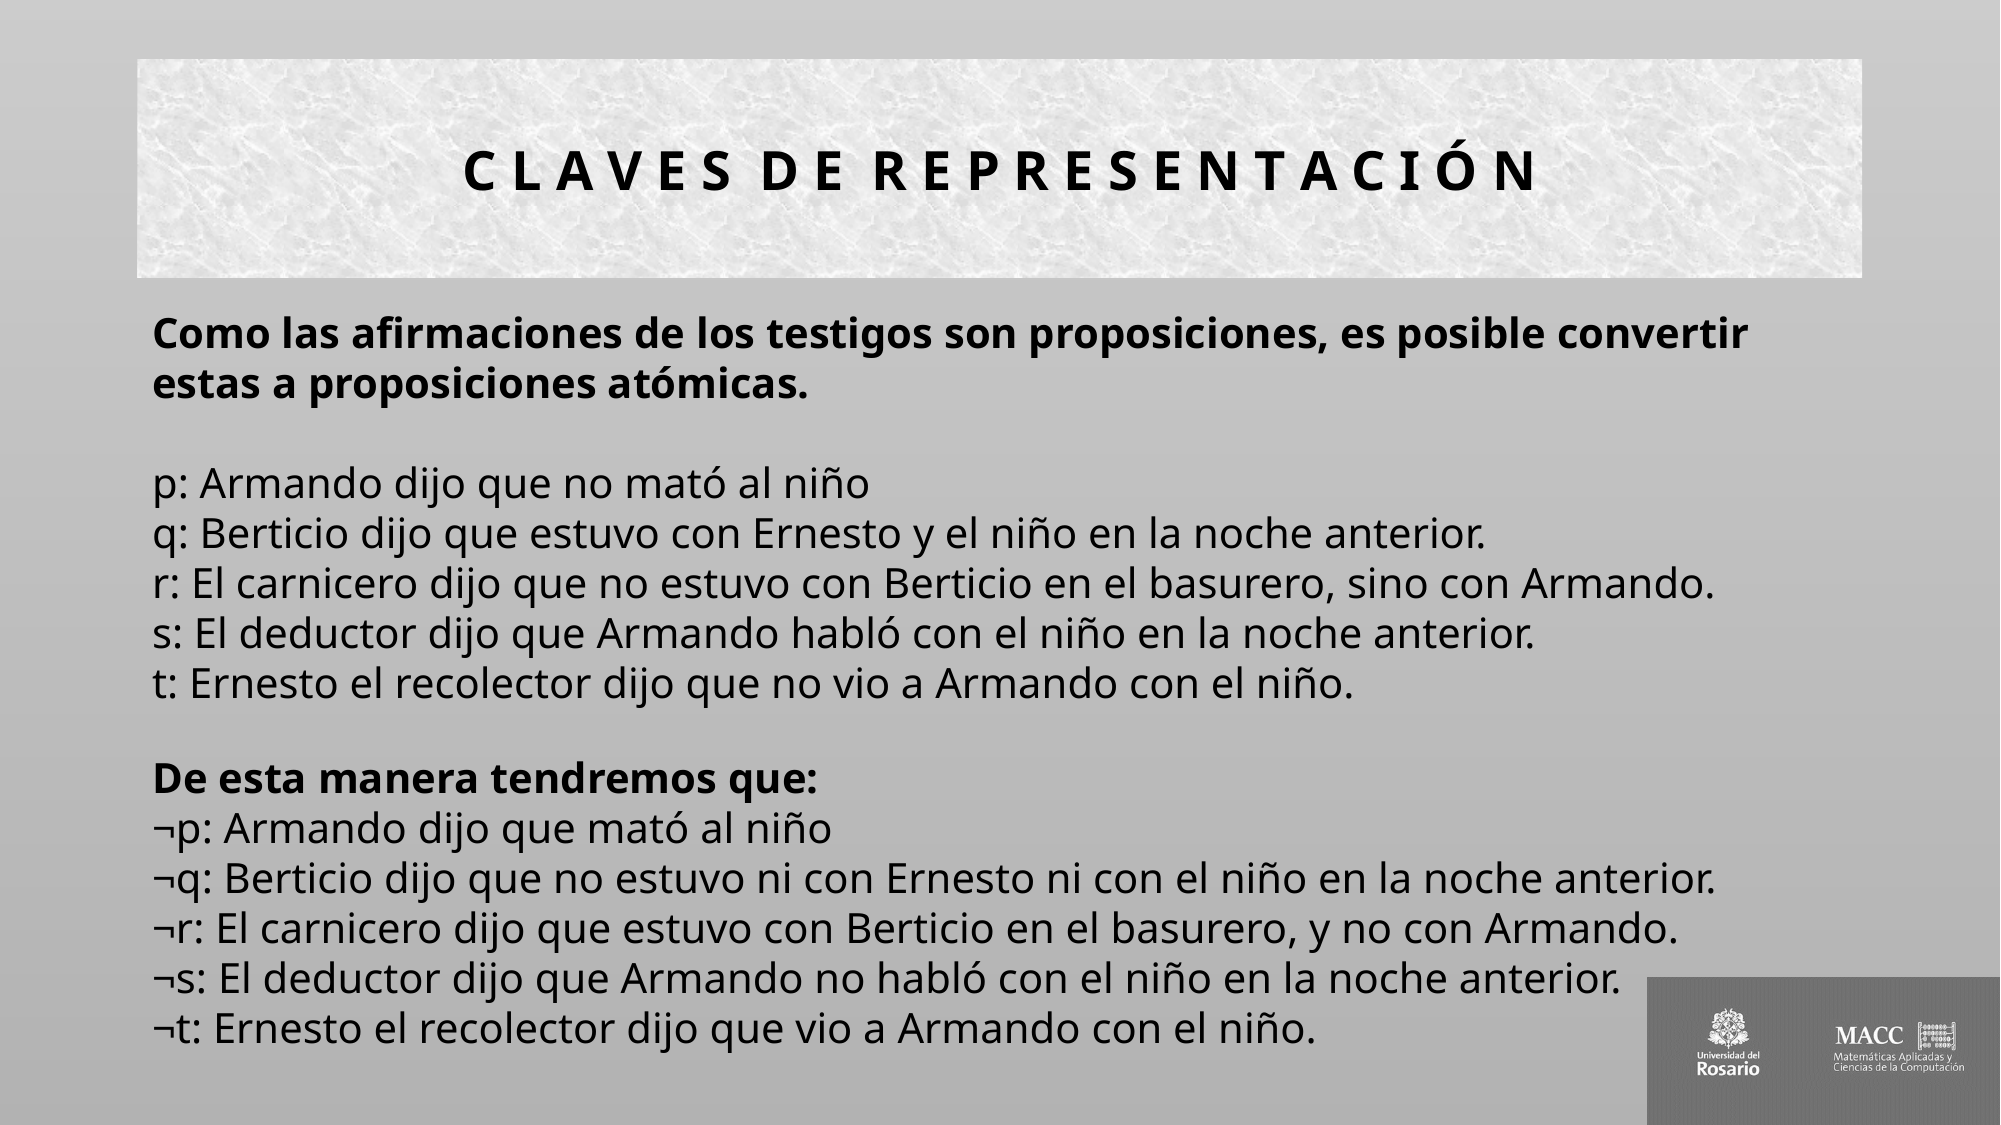

C L A V E S D E R E P R E S E N T A C I Ó N
Como las afirmaciones de los testigos son proposiciones, es posible convertir estas a proposiciones atómicas.
p: Armando dijo que no mató al niño
q: Berticio dijo que estuvo con Ernesto y el niño en la noche anterior.
r: El carnicero dijo que no estuvo con Berticio en el basurero, sino con Armando.
s: El deductor dijo que Armando habló con el niño en la noche anterior.
t: Ernesto el recolector dijo que no vio a Armando con el niño.
De esta manera tendremos que:
¬p: Armando dijo que mató al niño
¬q: Berticio dijo que no estuvo ni con Ernesto ni con el niño en la noche anterior.
¬r: El carnicero dijo que estuvo con Berticio en el basurero, y no con Armando.
¬s: El deductor dijo que Armando no habló con el niño en la noche anterior.
¬t: Ernesto el recolector dijo que vio a Armando con el niño.